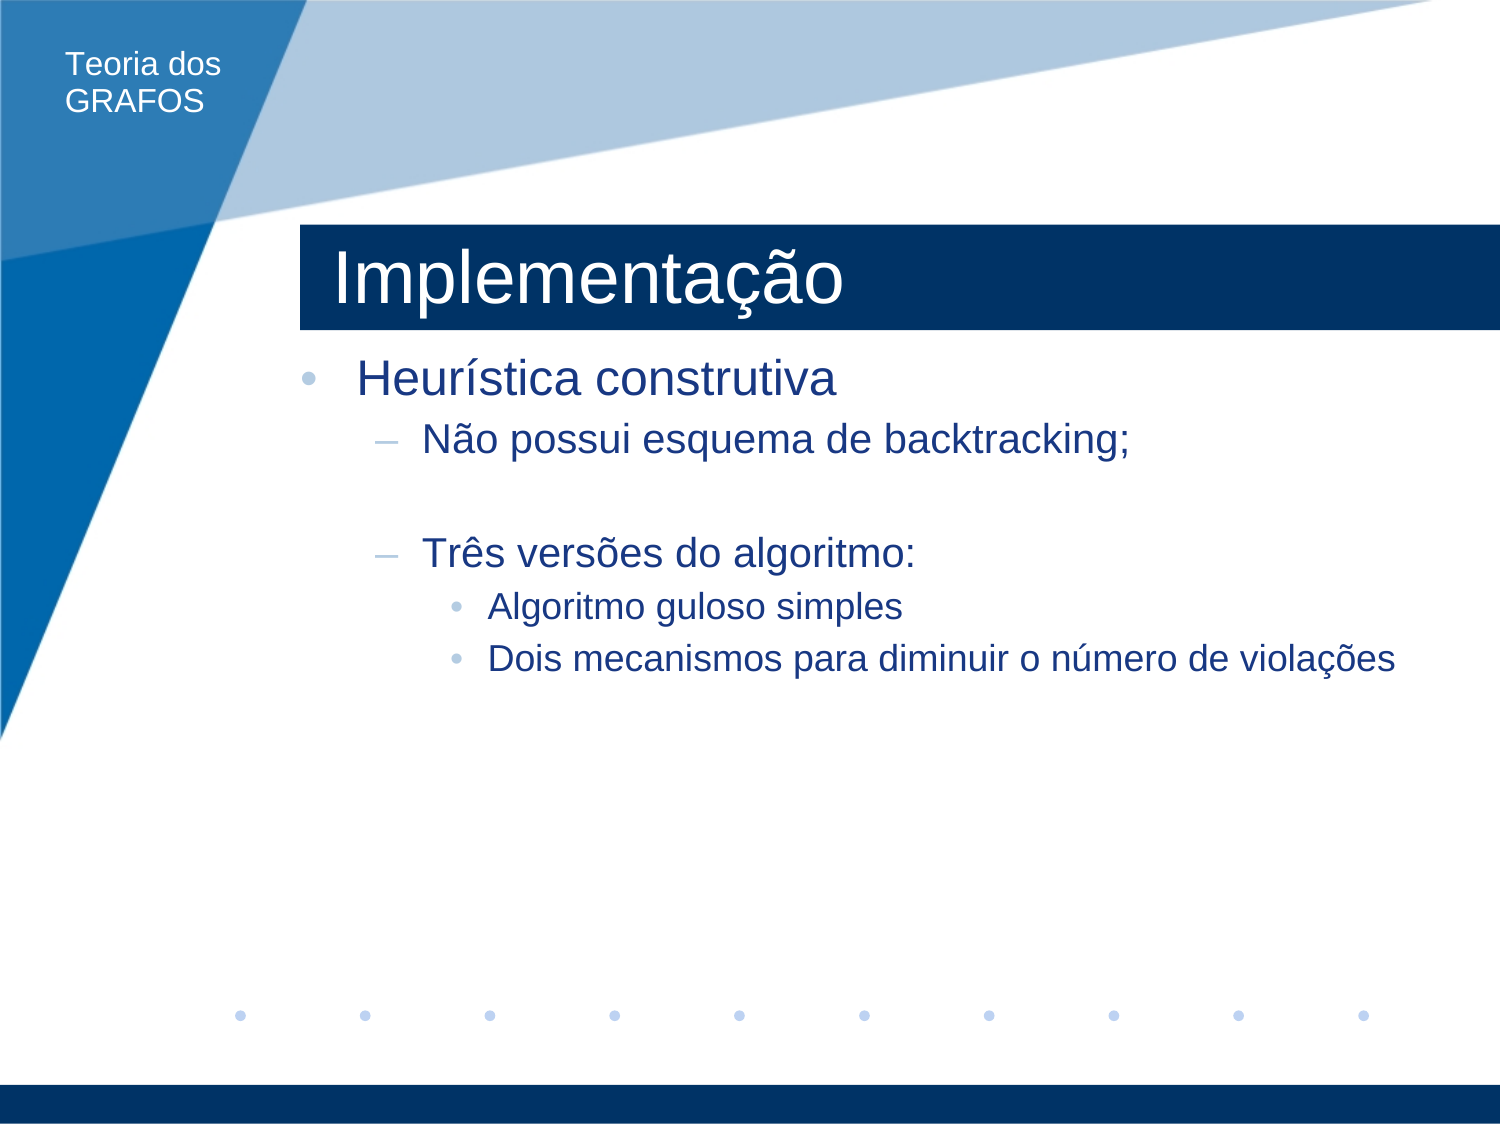

# Implementação
Heurística construtiva
Não possui esquema de backtracking;
Três versões do algoritmo:
Algoritmo guloso simples
Dois mecanismos para diminuir o número de violações